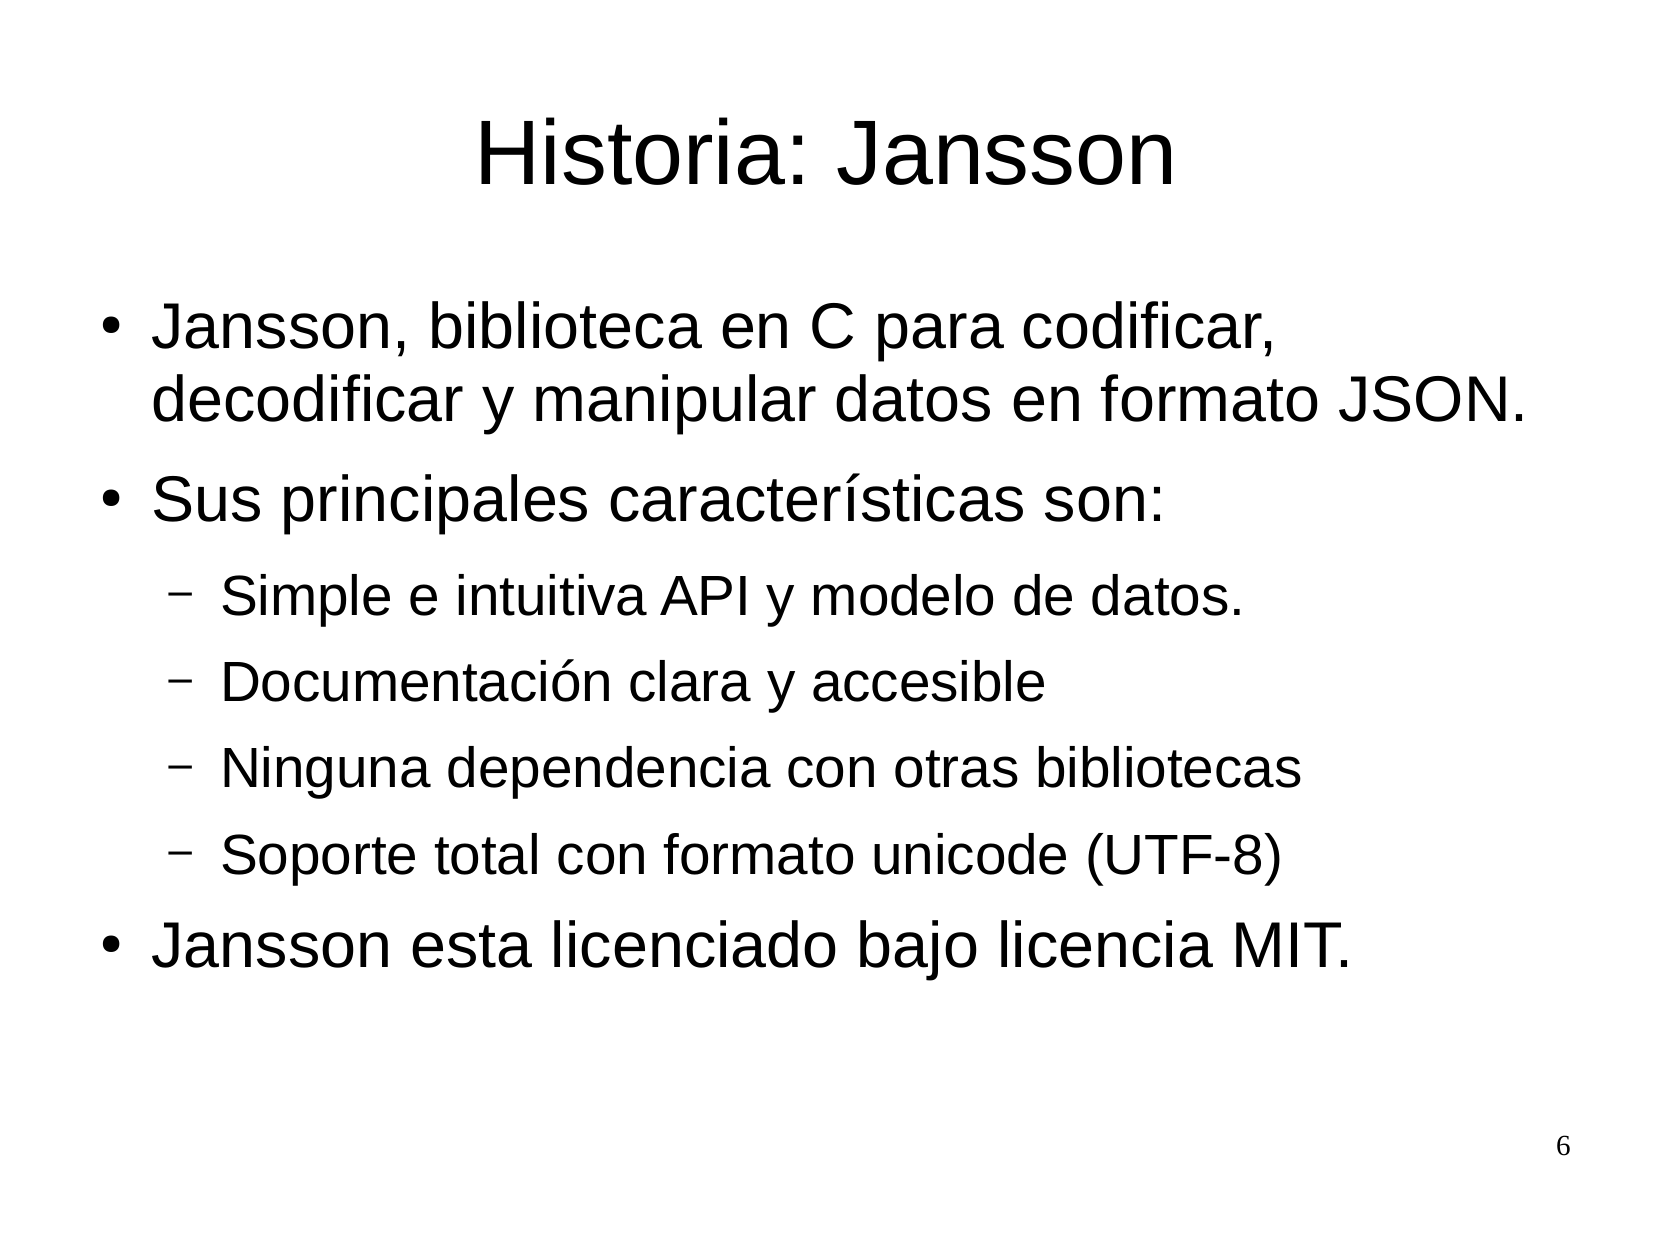

# Historia: Jansson
Jansson, biblioteca en C para codificar, decodificar y manipular datos en formato JSON.
Sus principales características son:
Simple e intuitiva API y modelo de datos.
Documentación clara y accesible
Ninguna dependencia con otras bibliotecas
Soporte total con formato unicode (UTF-8)
Jansson esta licenciado bajo licencia MIT.
6